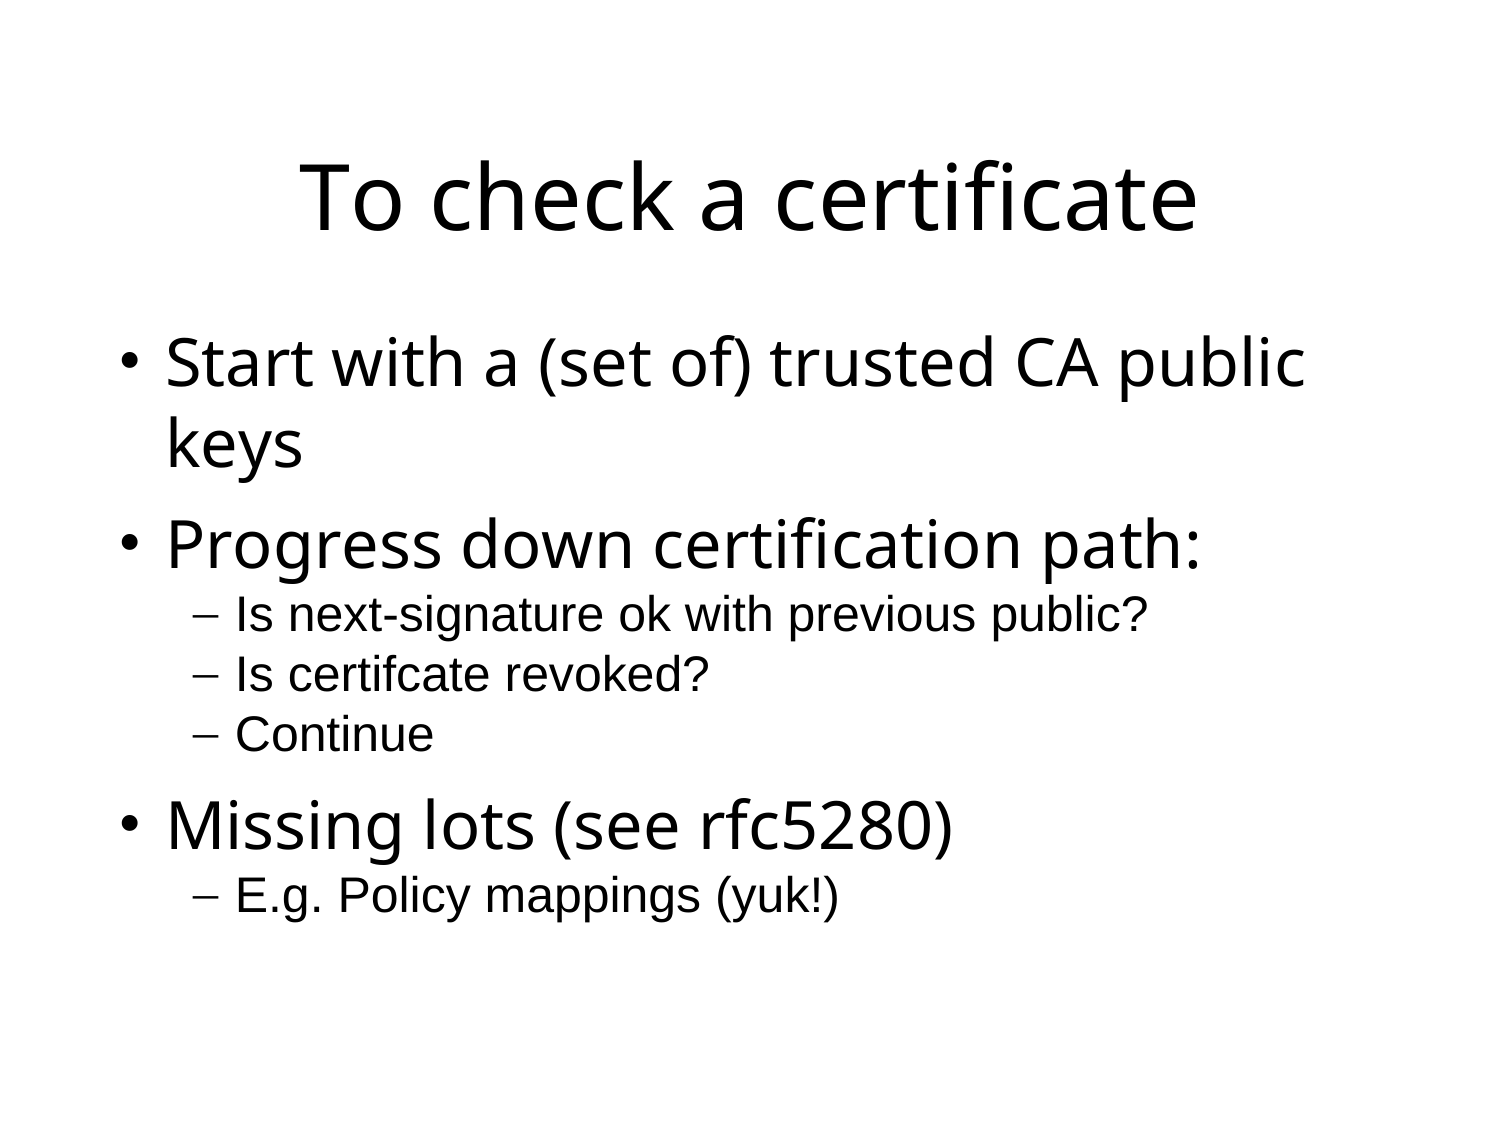

To check a certificate
Start with a (set of) trusted CA public keys
Progress down certification path:
Is next-signature ok with previous public?
Is certifcate revoked?
Continue
Missing lots (see rfc5280)
E.g. Policy mappings (yuk!)